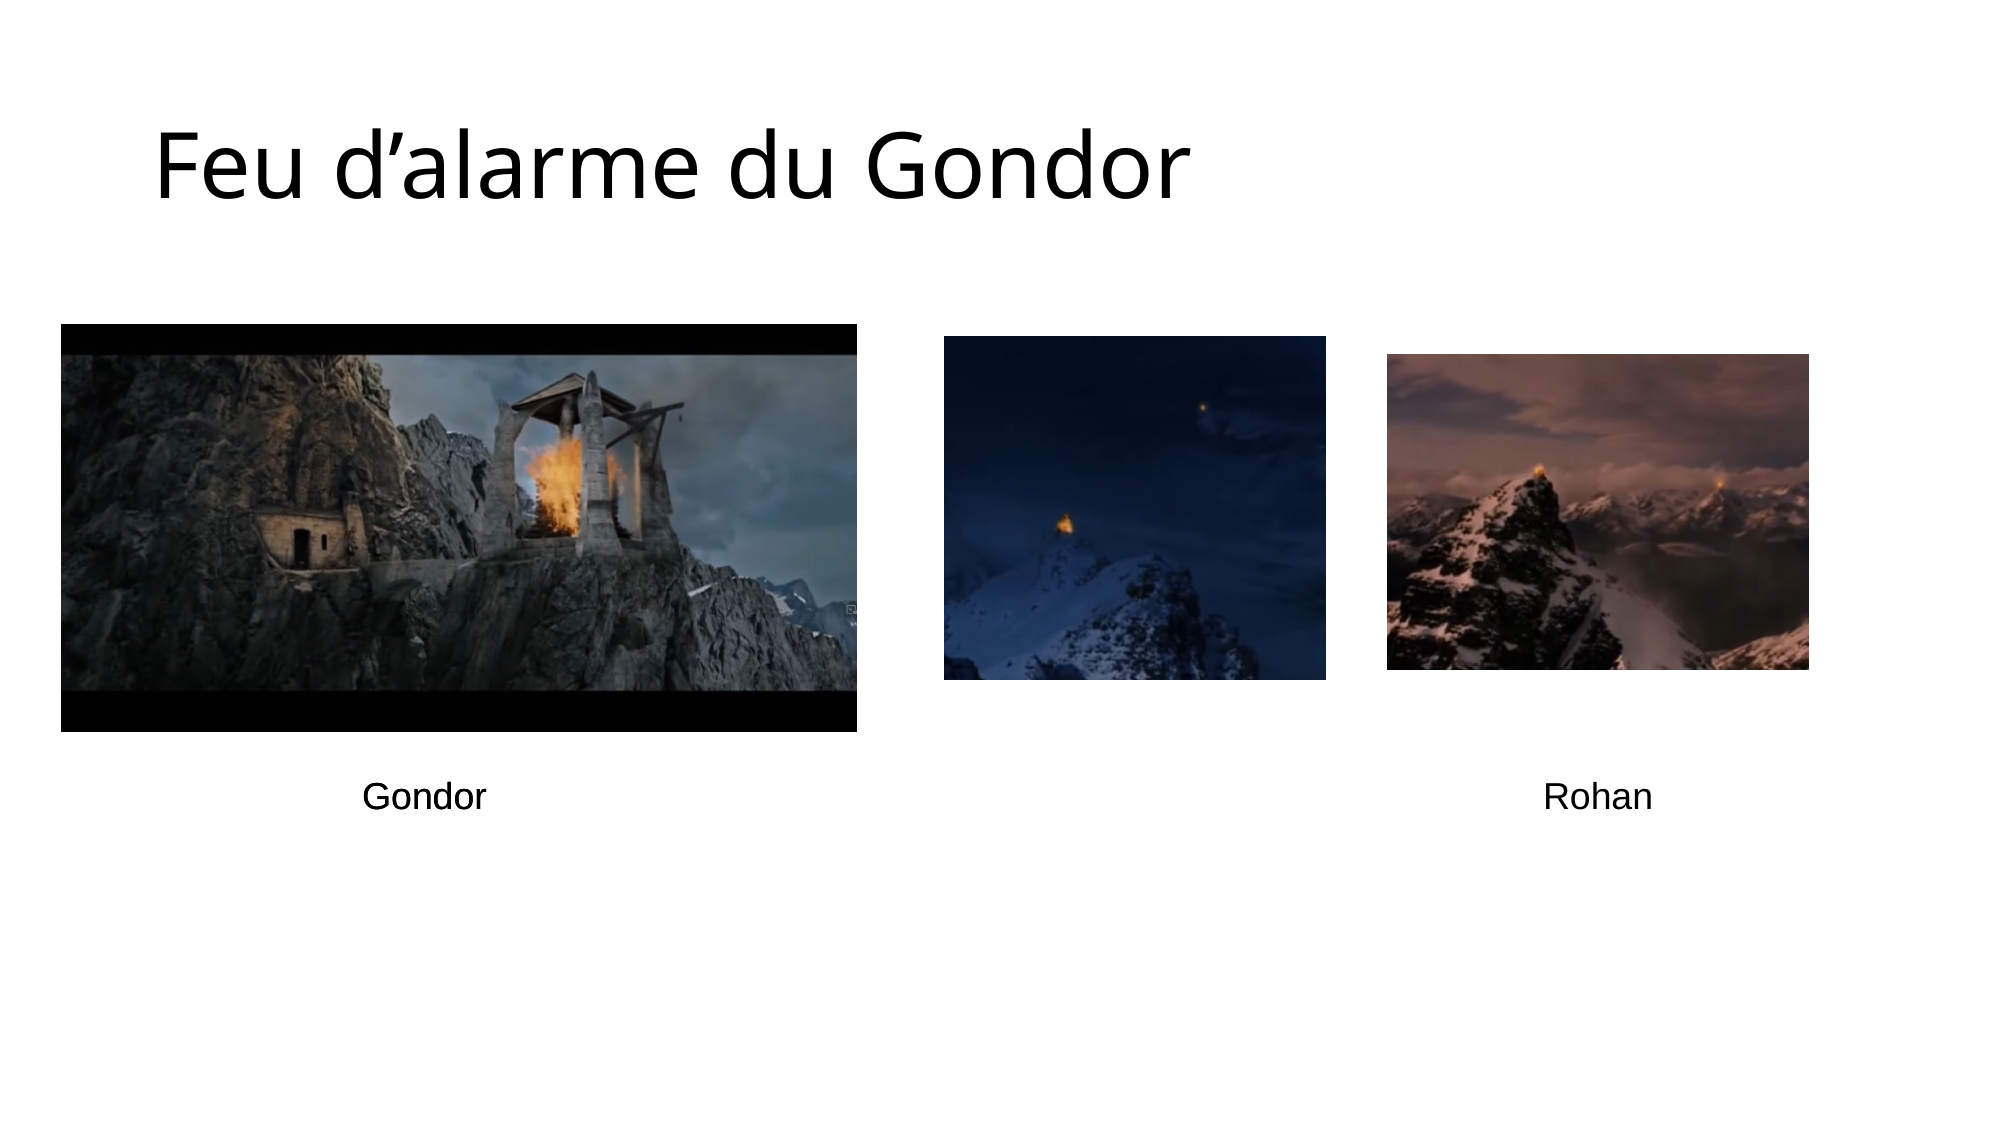

# Feu d’alarme du Gondor
Gondor
Gondor
Rohan